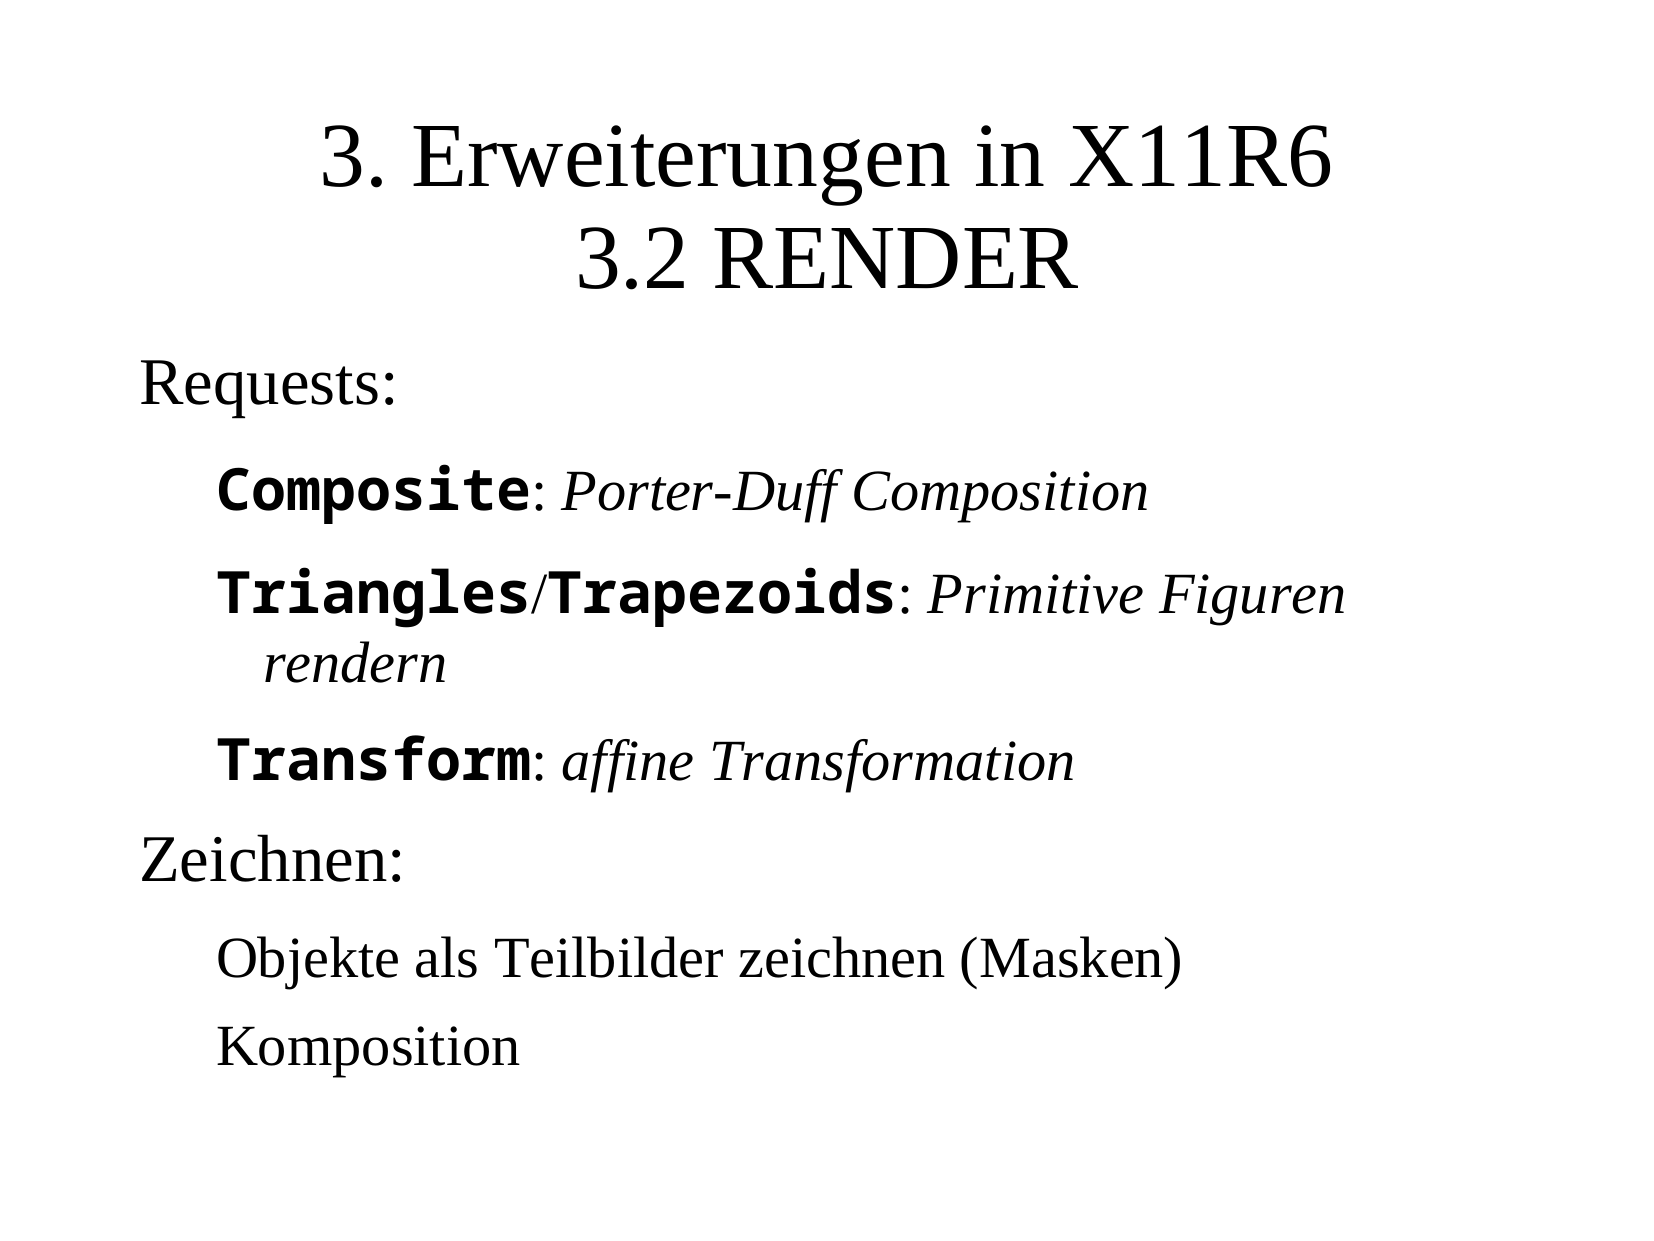

# 3. Erweiterungen in X11R6 3.2 RENDER
Requests:
Composite: Porter-Duff Composition
Triangles/Trapezoids: Primitive Figuren rendern
Transform: affine Transformation
Zeichnen:
Objekte als Teilbilder zeichnen (Masken)
Komposition